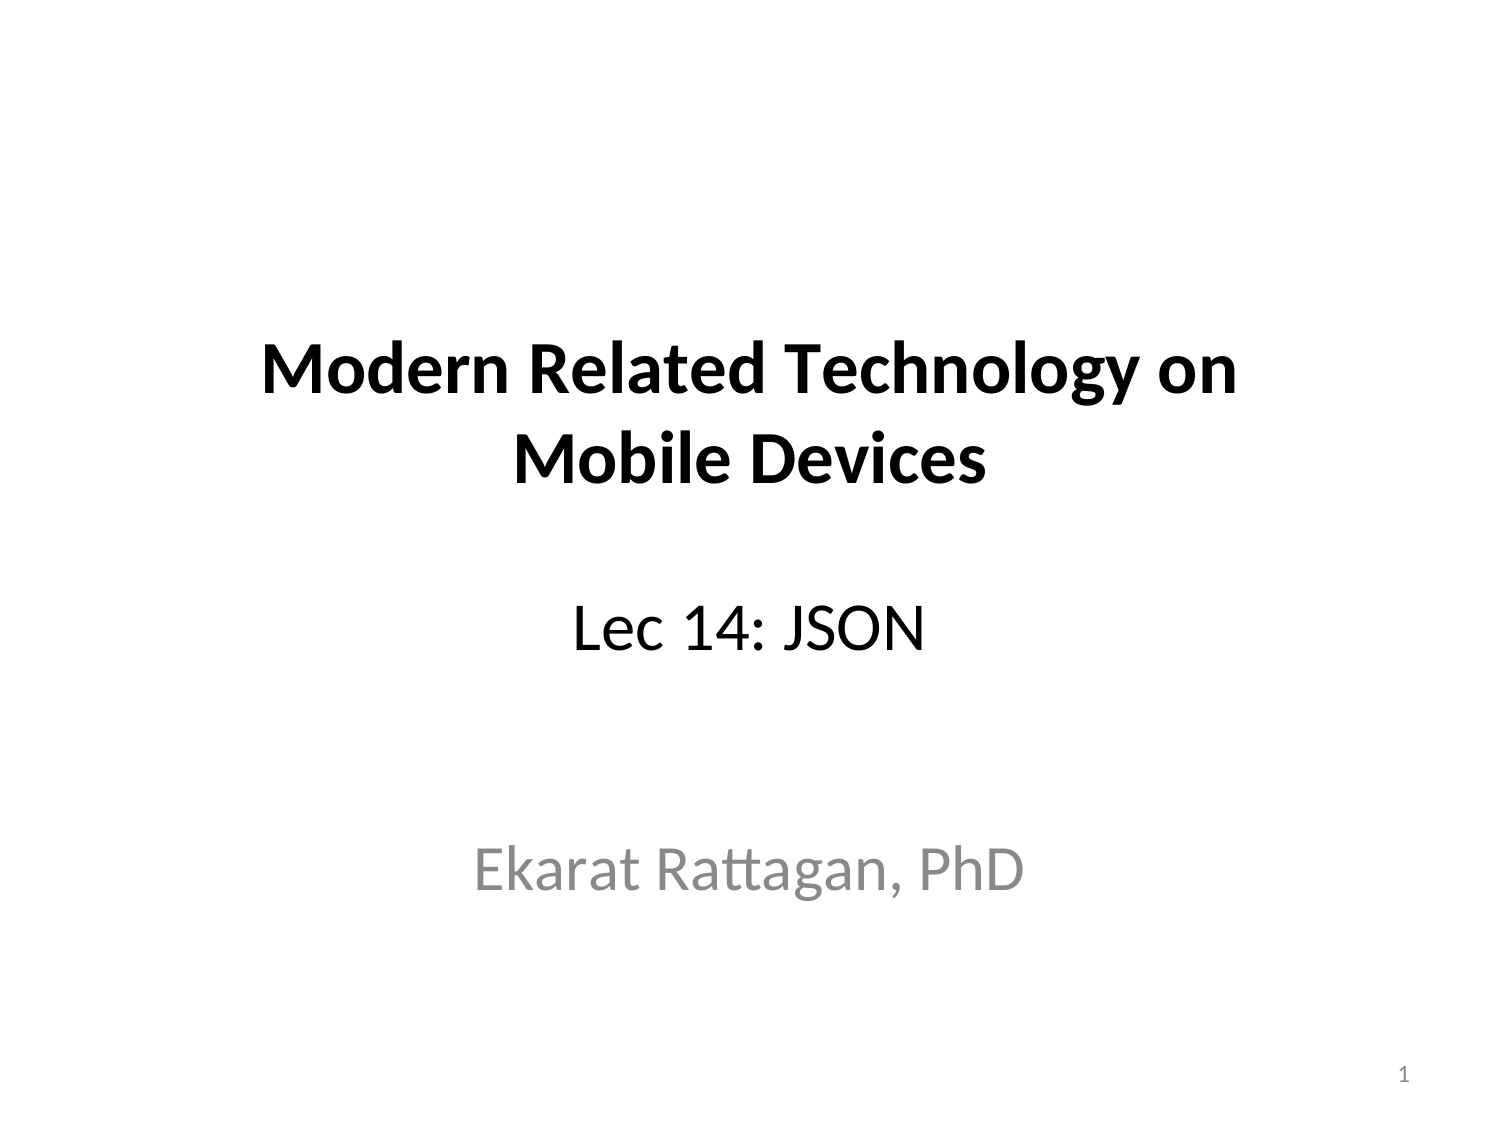

# Modern Related Technology on Mobile Devices Lec 14: JSON
Ekarat Rattagan, PhD